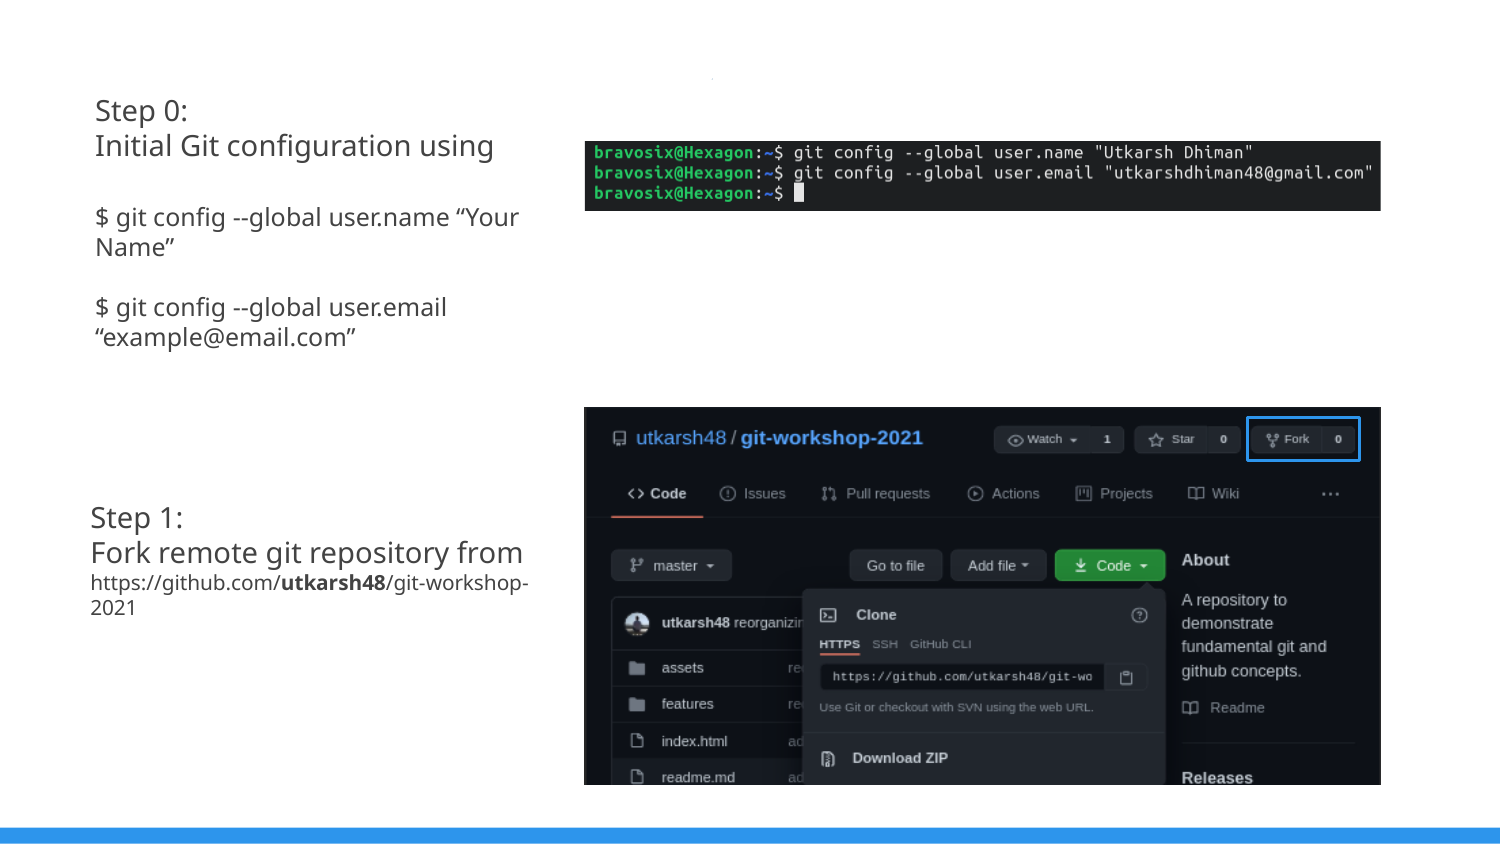

Step 0:
Initial Git configuration using
$ git config --global user.name “Your Name”
$ git config --global user.email “example@email.com”
Step 1:
Fork remote git repository from
https://github.com/utkarsh48/git-workshop-2021